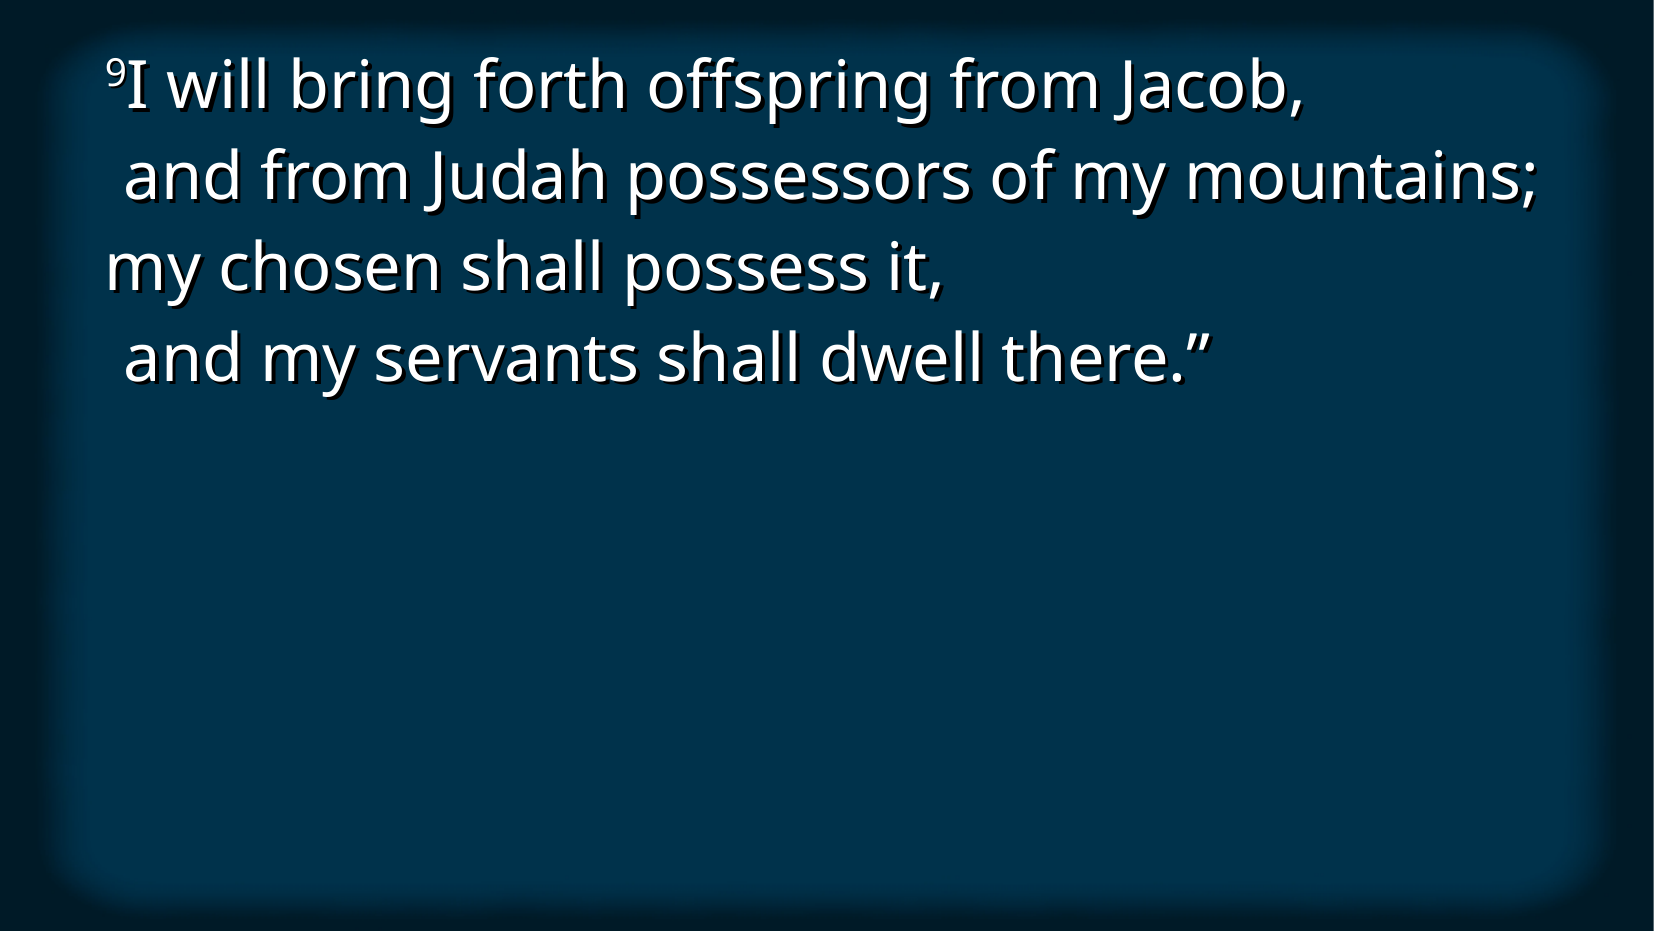

9I will bring forth offspring from Jacob,
and from Judah possessors of my mountains;
my chosen shall possess it,
and my servants shall dwell there.”